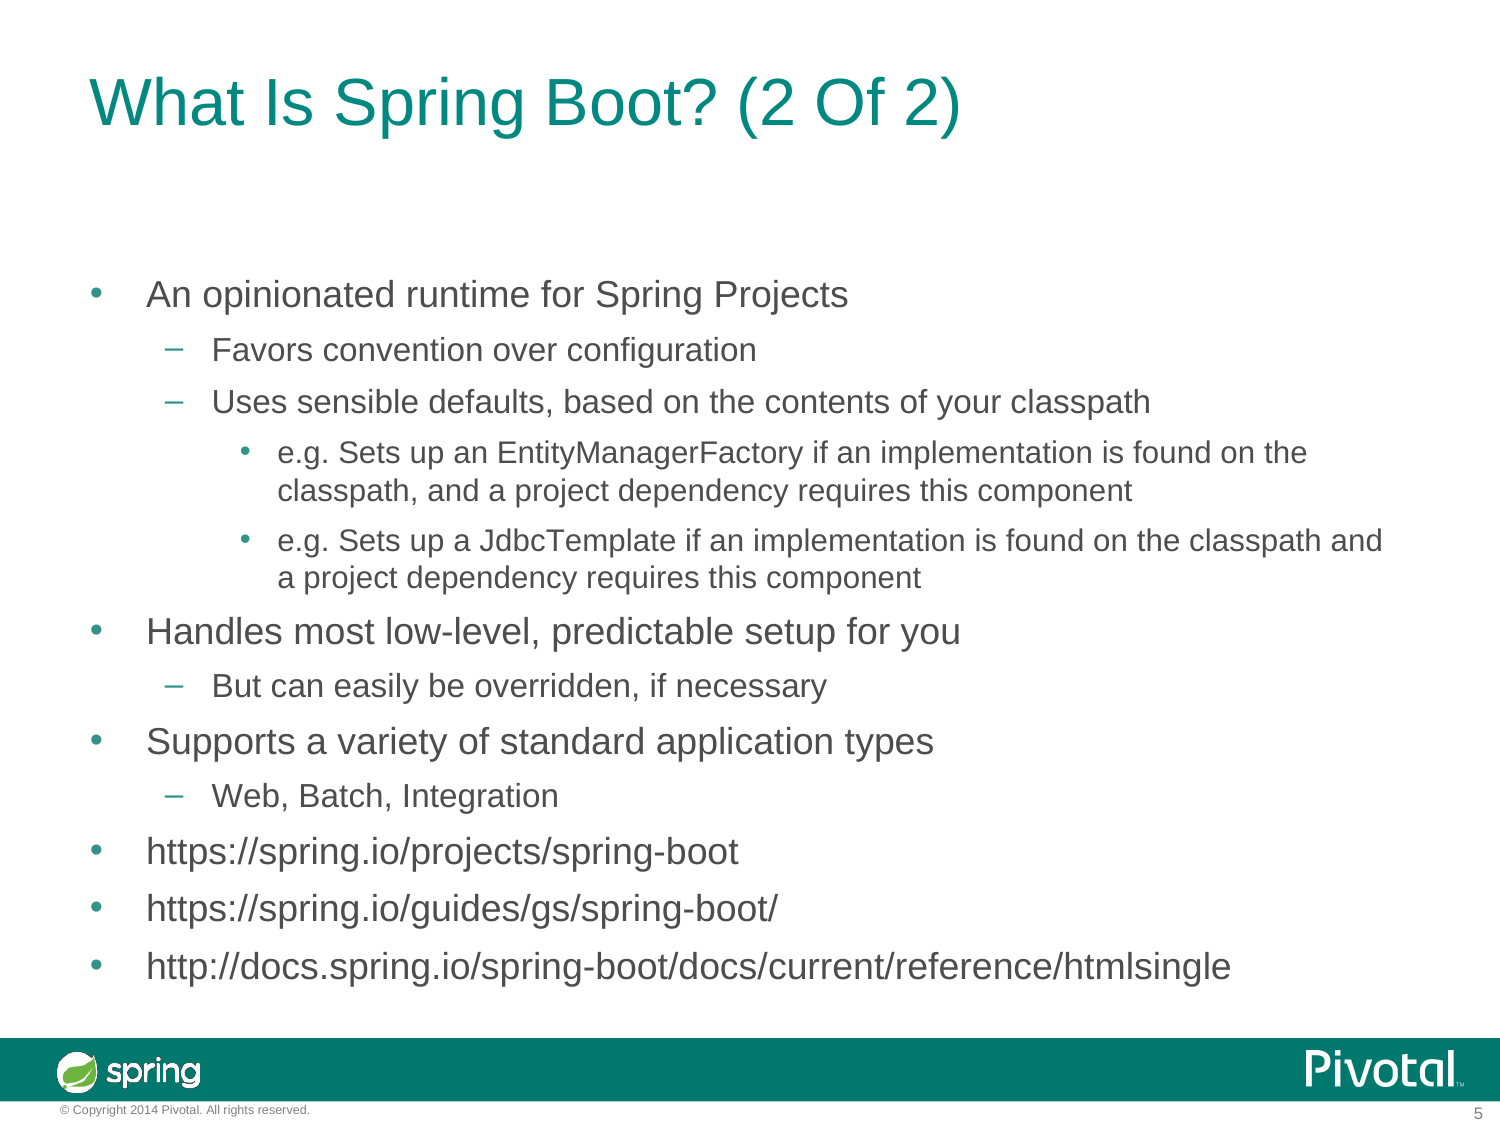

# What Is Spring Boot? (2 Of 2)
An opinionated runtime for Spring Projects
Favors convention over configuration
Uses sensible defaults, based on the contents of your classpath
e.g. Sets up an EntityManagerFactory if an implementation is found on the classpath, and a project dependency requires this component
e.g. Sets up a JdbcTemplate if an implementation is found on the classpath and a project dependency requires this component
Handles most low-level, predictable setup for you
But can easily be overridden, if necessary
Supports a variety of standard application types
Web, Batch, Integration
https://spring.io/projects/spring-boot
https://spring.io/guides/gs/spring-boot/
http://docs.spring.io/spring-boot/docs/current/reference/htmlsingle